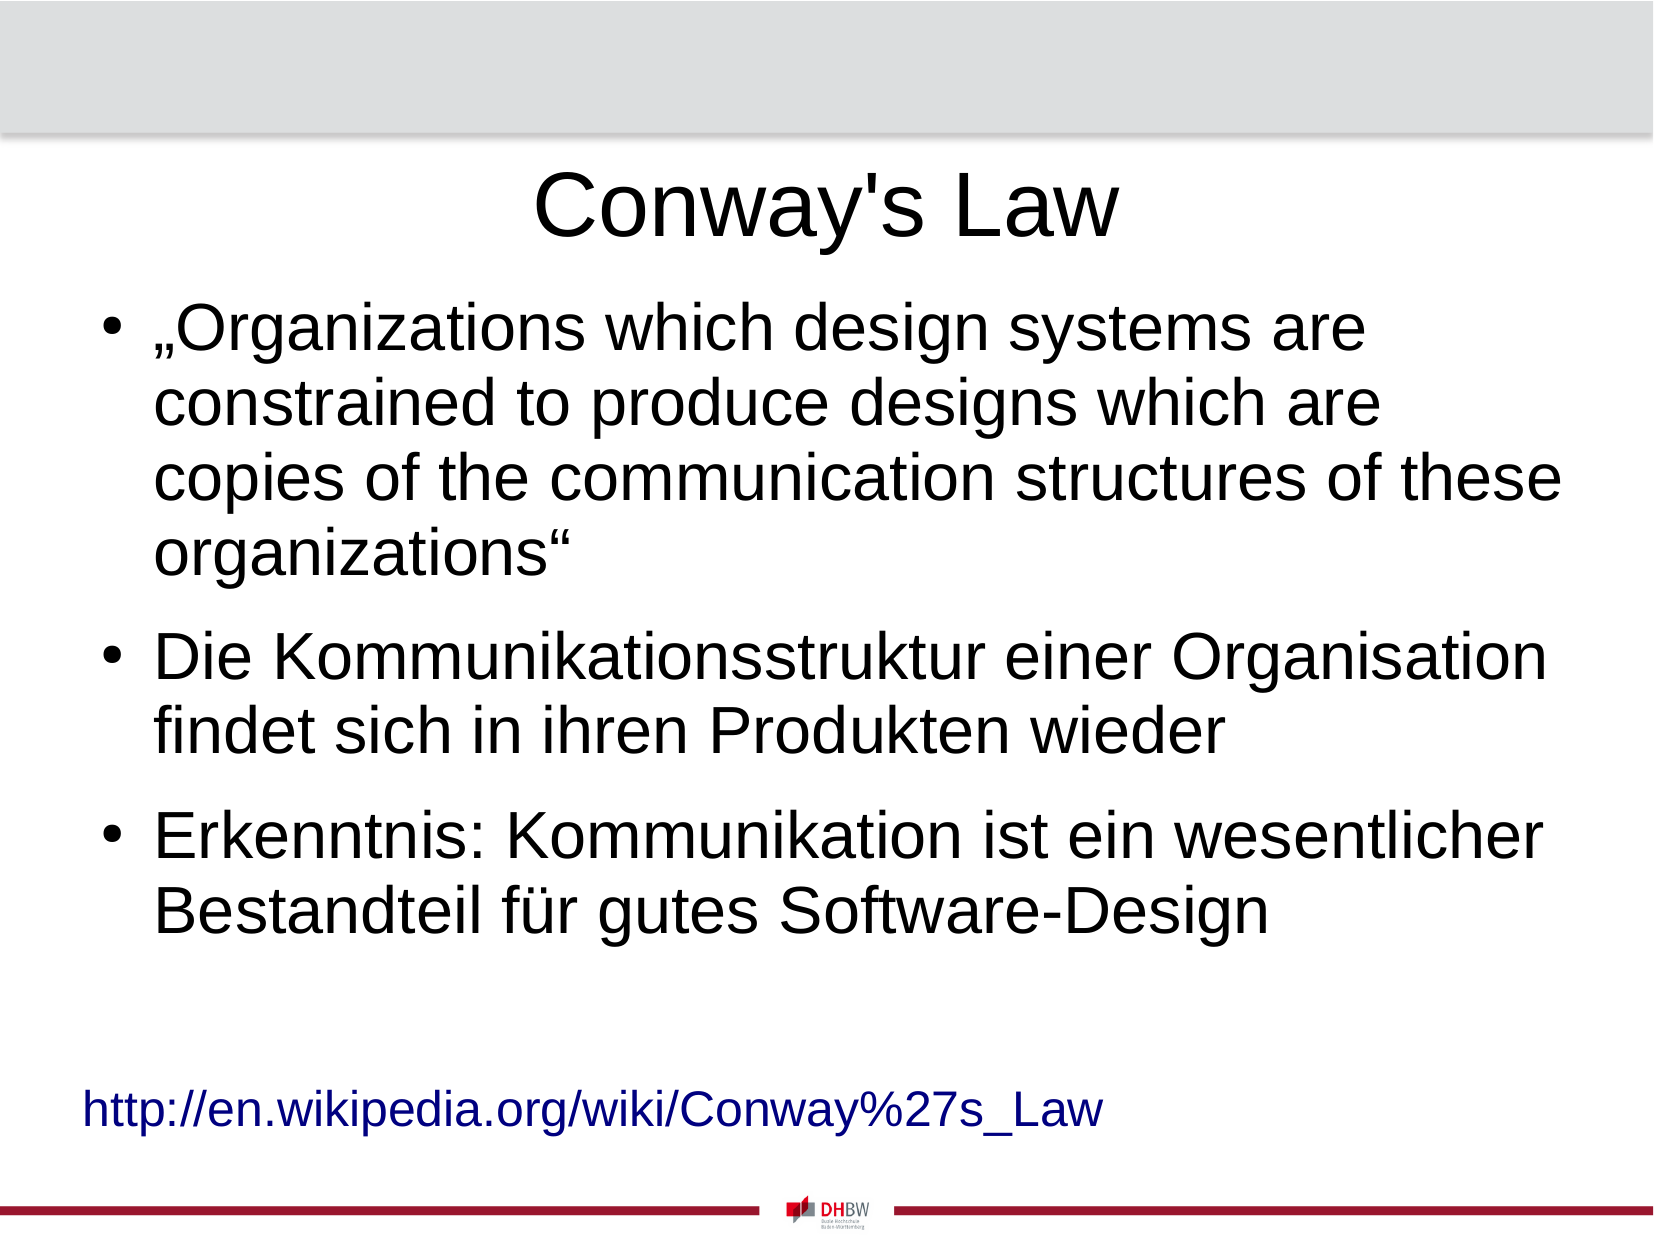

# Conway's Law
„Organizations which design systems are constrained to produce designs which are copies of the communication structures of these organizations“
Die Kommunikationsstruktur einer Organisation findet sich in ihren Produkten wieder
Erkenntnis: Kommunikation ist ein wesentlicher Bestandteil für gutes Software-Design
http://en.wikipedia.org/wiki/Conway%27s_Law